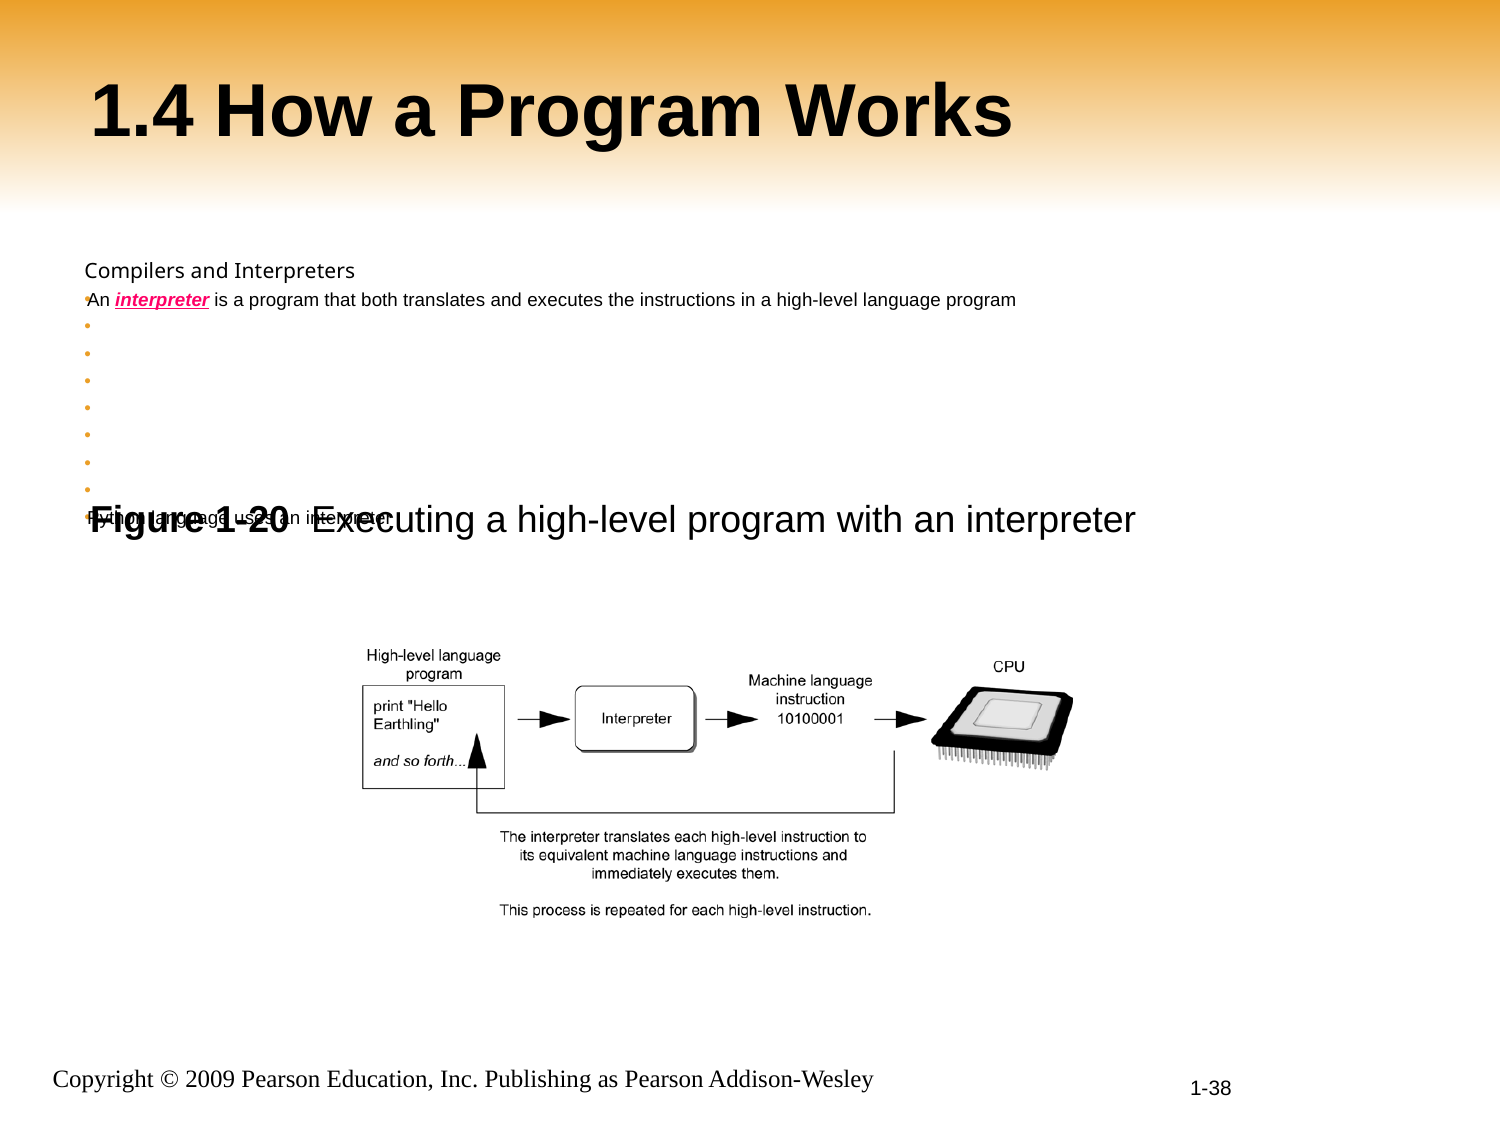

# 1.4 How a Program Works
Compilers and Interpreters
An interpreter is a program that both translates and executes the instructions in a high-level language program
Python language uses an interpreter
Figure 1-20 Executing a high-level program with an interpreter